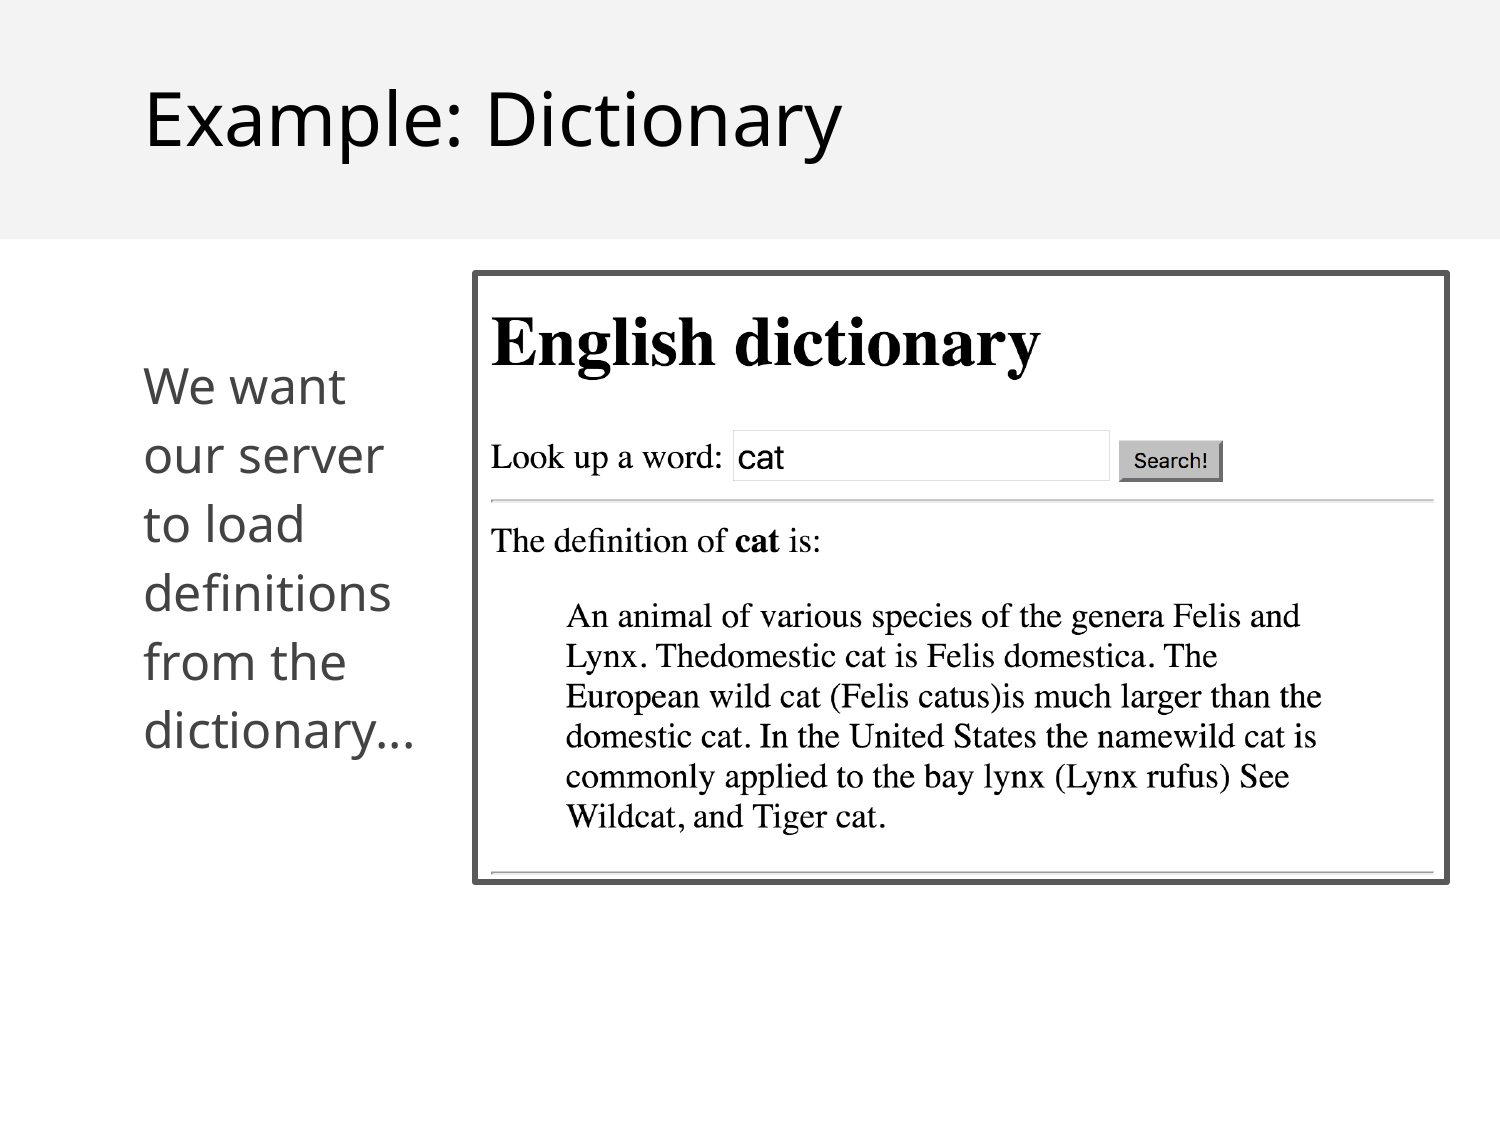

# Example: Dictionary
We want our server to load definitions from the dictionary...